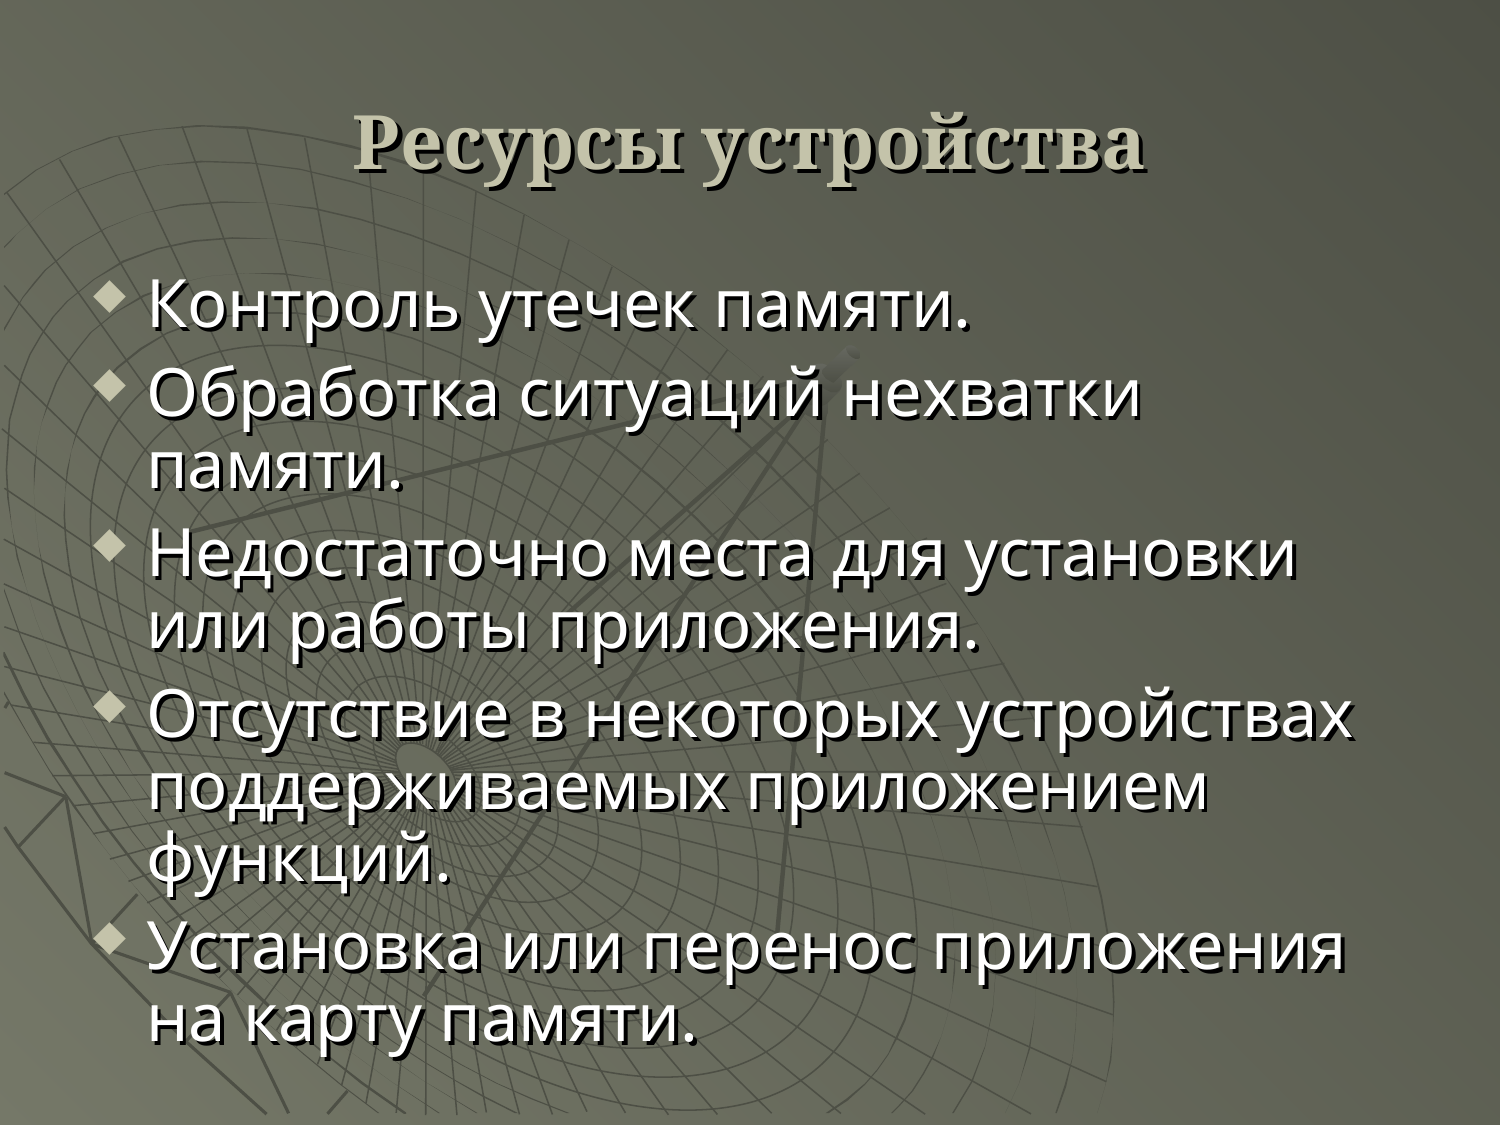

# Ресурсы устройства
Контроль утечек памяти.
Обработка ситуаций нехватки памяти.
Недостаточно места для установки или работы приложения.
Отсутствие в некоторых устройствах поддерживаемых приложением функций.
Установка или перенос приложения на карту памяти.